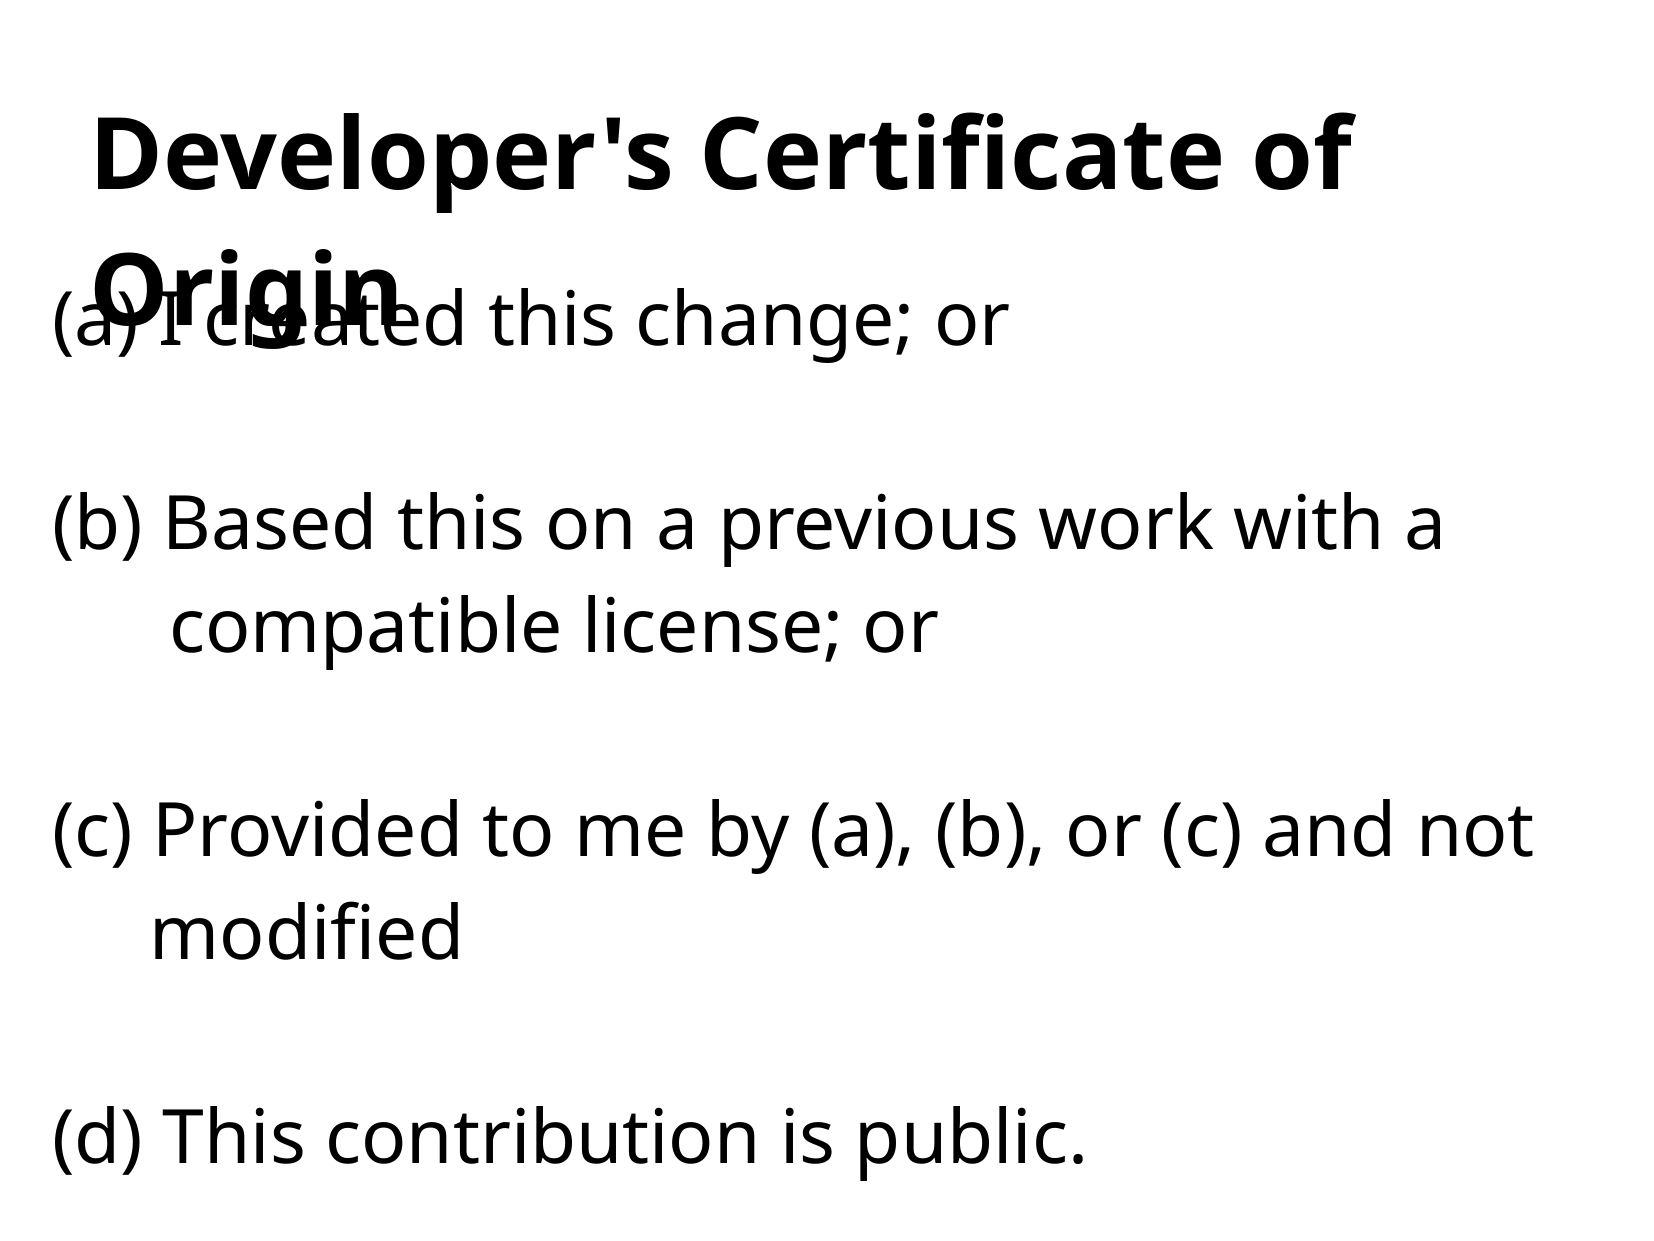

Developer's Certificate of Origin
(a) I created this change; or
(b) Based this on a previous work with a
 compatible license; or
(c) Provided to me by (a), (b), or (c) and not
 modified
(d) This contribution is public.
(a) I created this change; or
(b) Based this on a previous work with a
 compatible license; or
(c) Provided to me by (a), (b), or (c) and not
 modified
(d) This contribution is public.